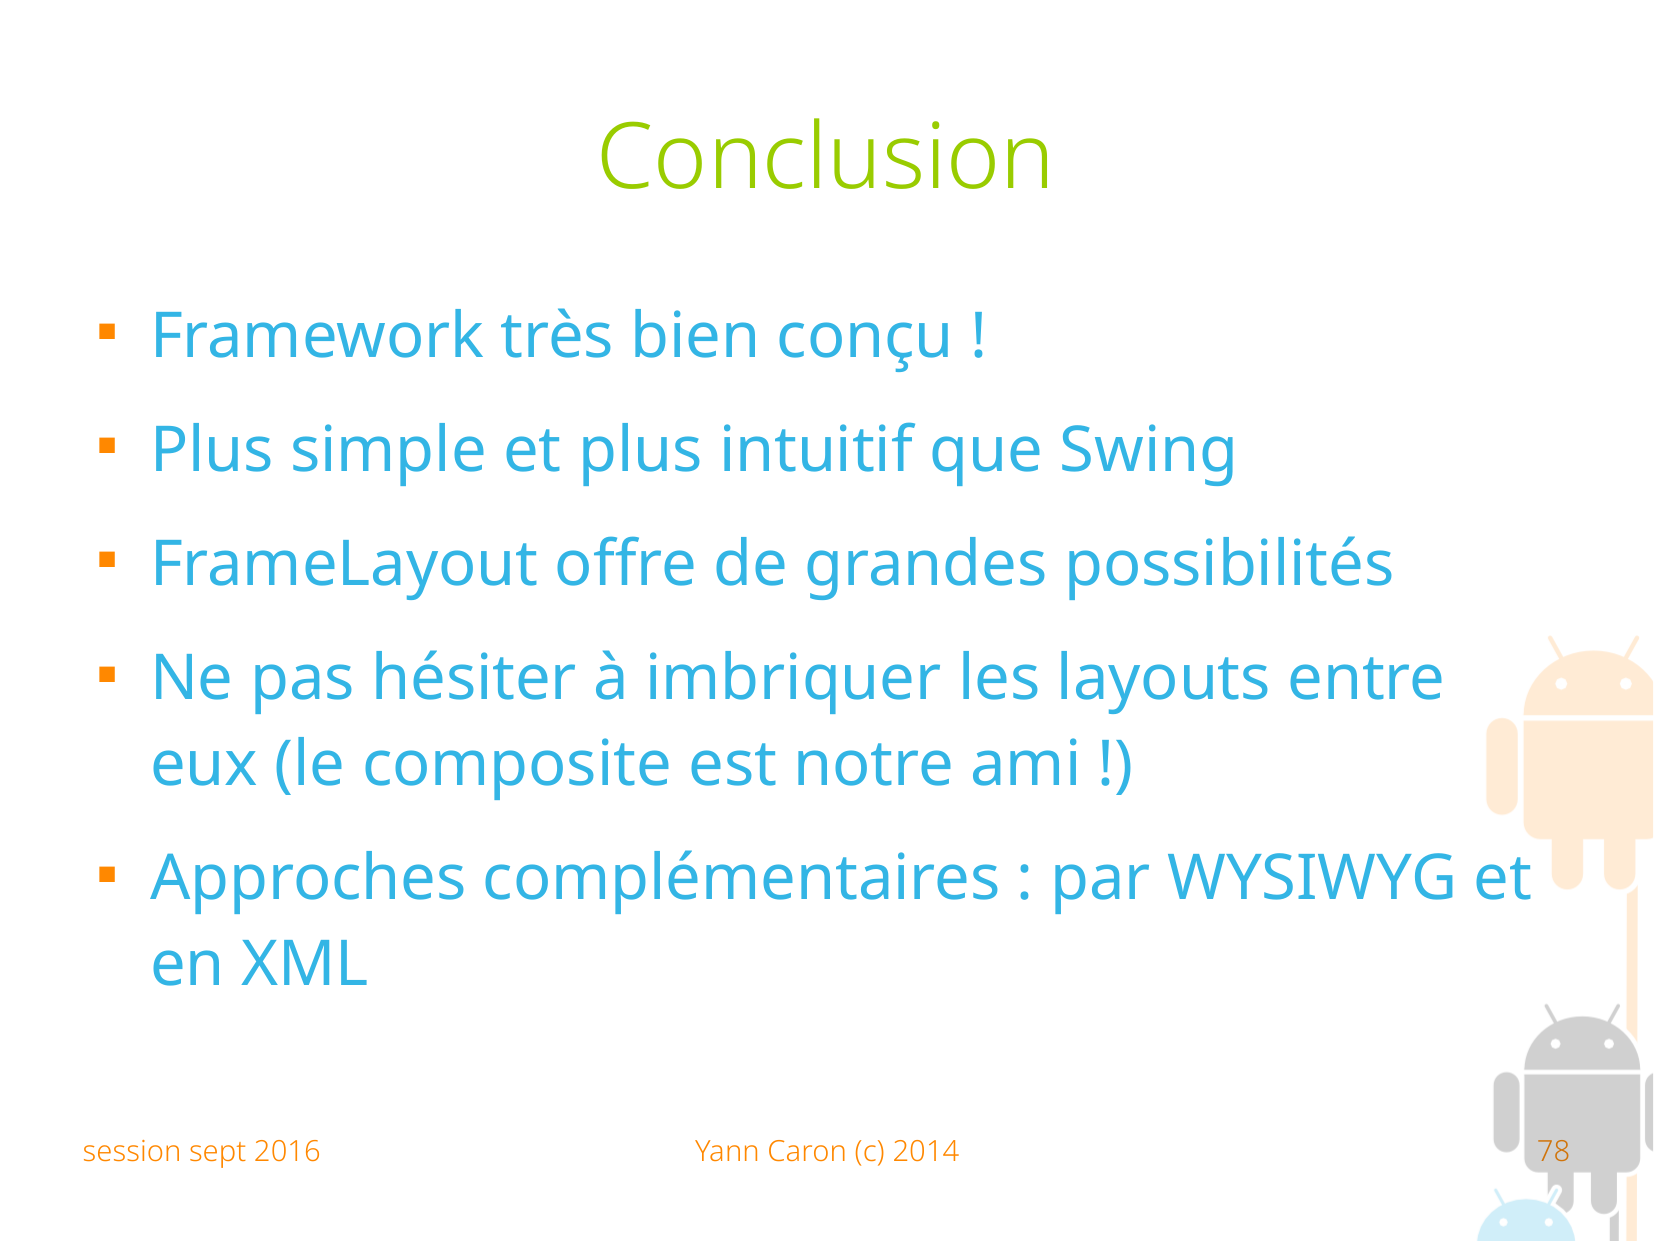

# Conclusion
Framework très bien conçu !
Plus simple et plus intuitif que Swing
FrameLayout offre de grandes possibilités
Ne pas hésiter à imbriquer les layouts entre eux (le composite est notre ami !)
Approches complémentaires : par WYSIWYG et en XML
session sept 2016
Yann Caron (c) 2014
78